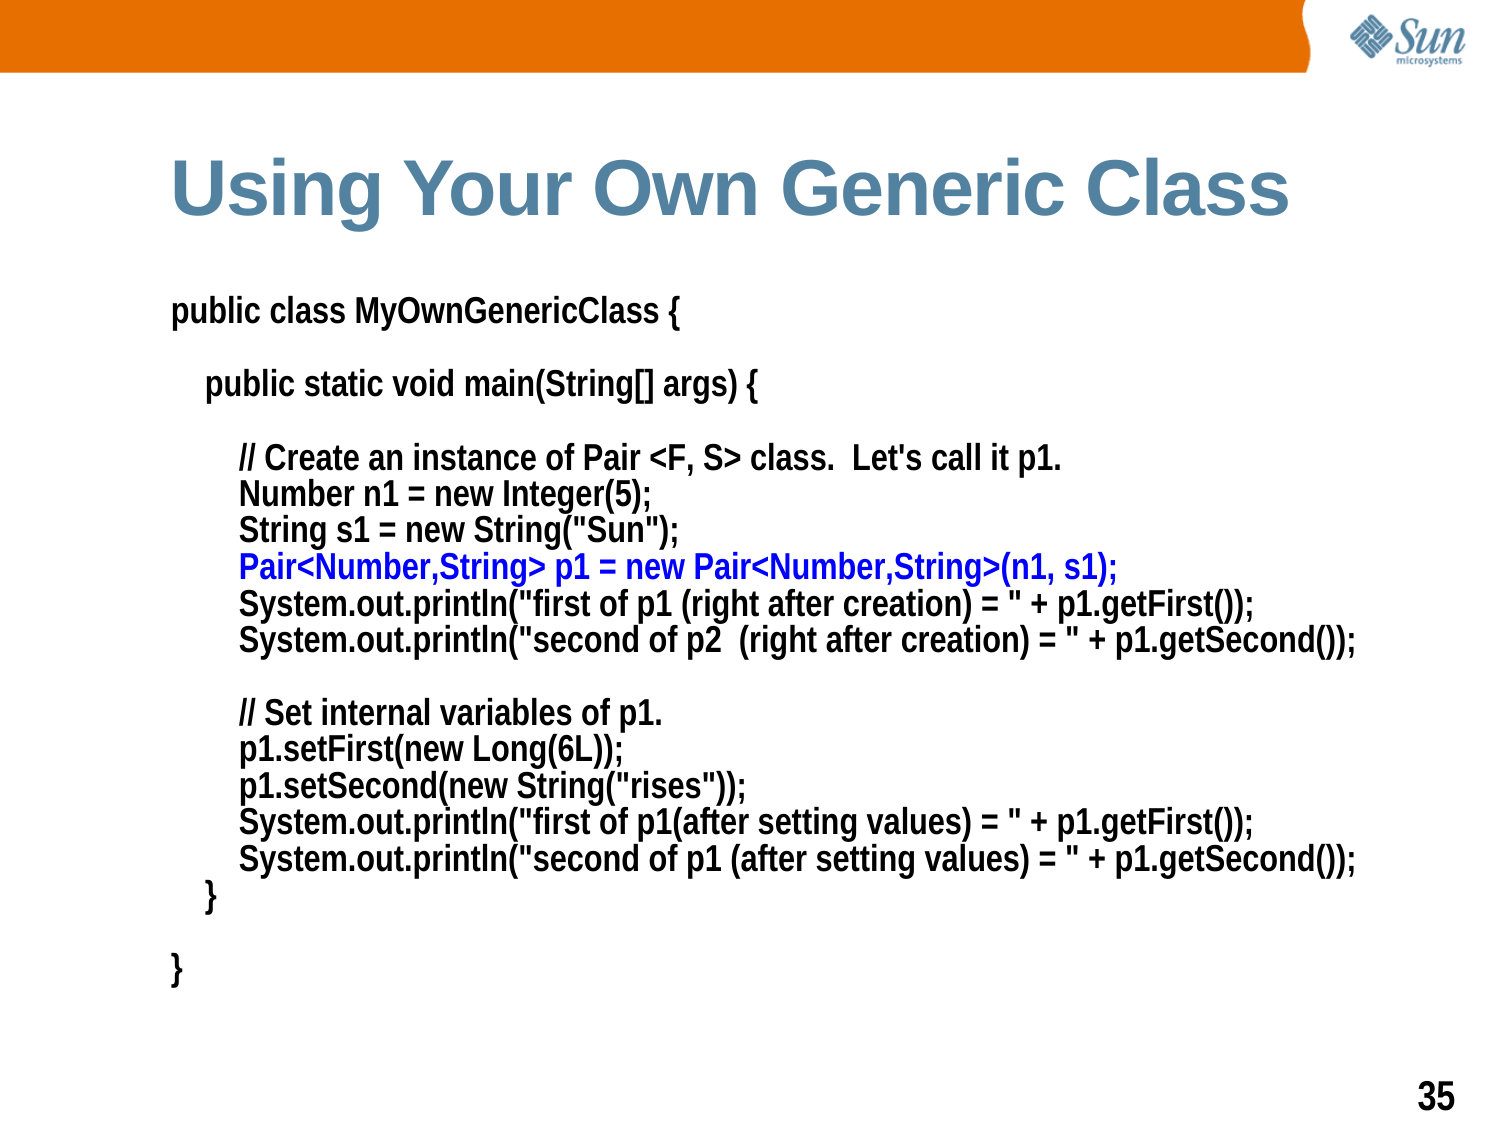

# Using Your Own Generic Class
public class MyOwnGenericClass {
 public static void main(String[] args) {
 // Create an instance of Pair <F, S> class. Let's call it p1.
 Number n1 = new Integer(5);
 String s1 = new String("Sun");
 Pair<Number,String> p1 = new Pair<Number,String>(n1, s1);
 System.out.println("first of p1 (right after creation) = " + p1.getFirst());
 System.out.println("second of p2 (right after creation) = " + p1.getSecond());
 // Set internal variables of p1.
 p1.setFirst(new Long(6L));
 p1.setSecond(new String("rises"));
 System.out.println("first of p1(after setting values) = " + p1.getFirst());
 System.out.println("second of p1 (after setting values) = " + p1.getSecond());
 }
}